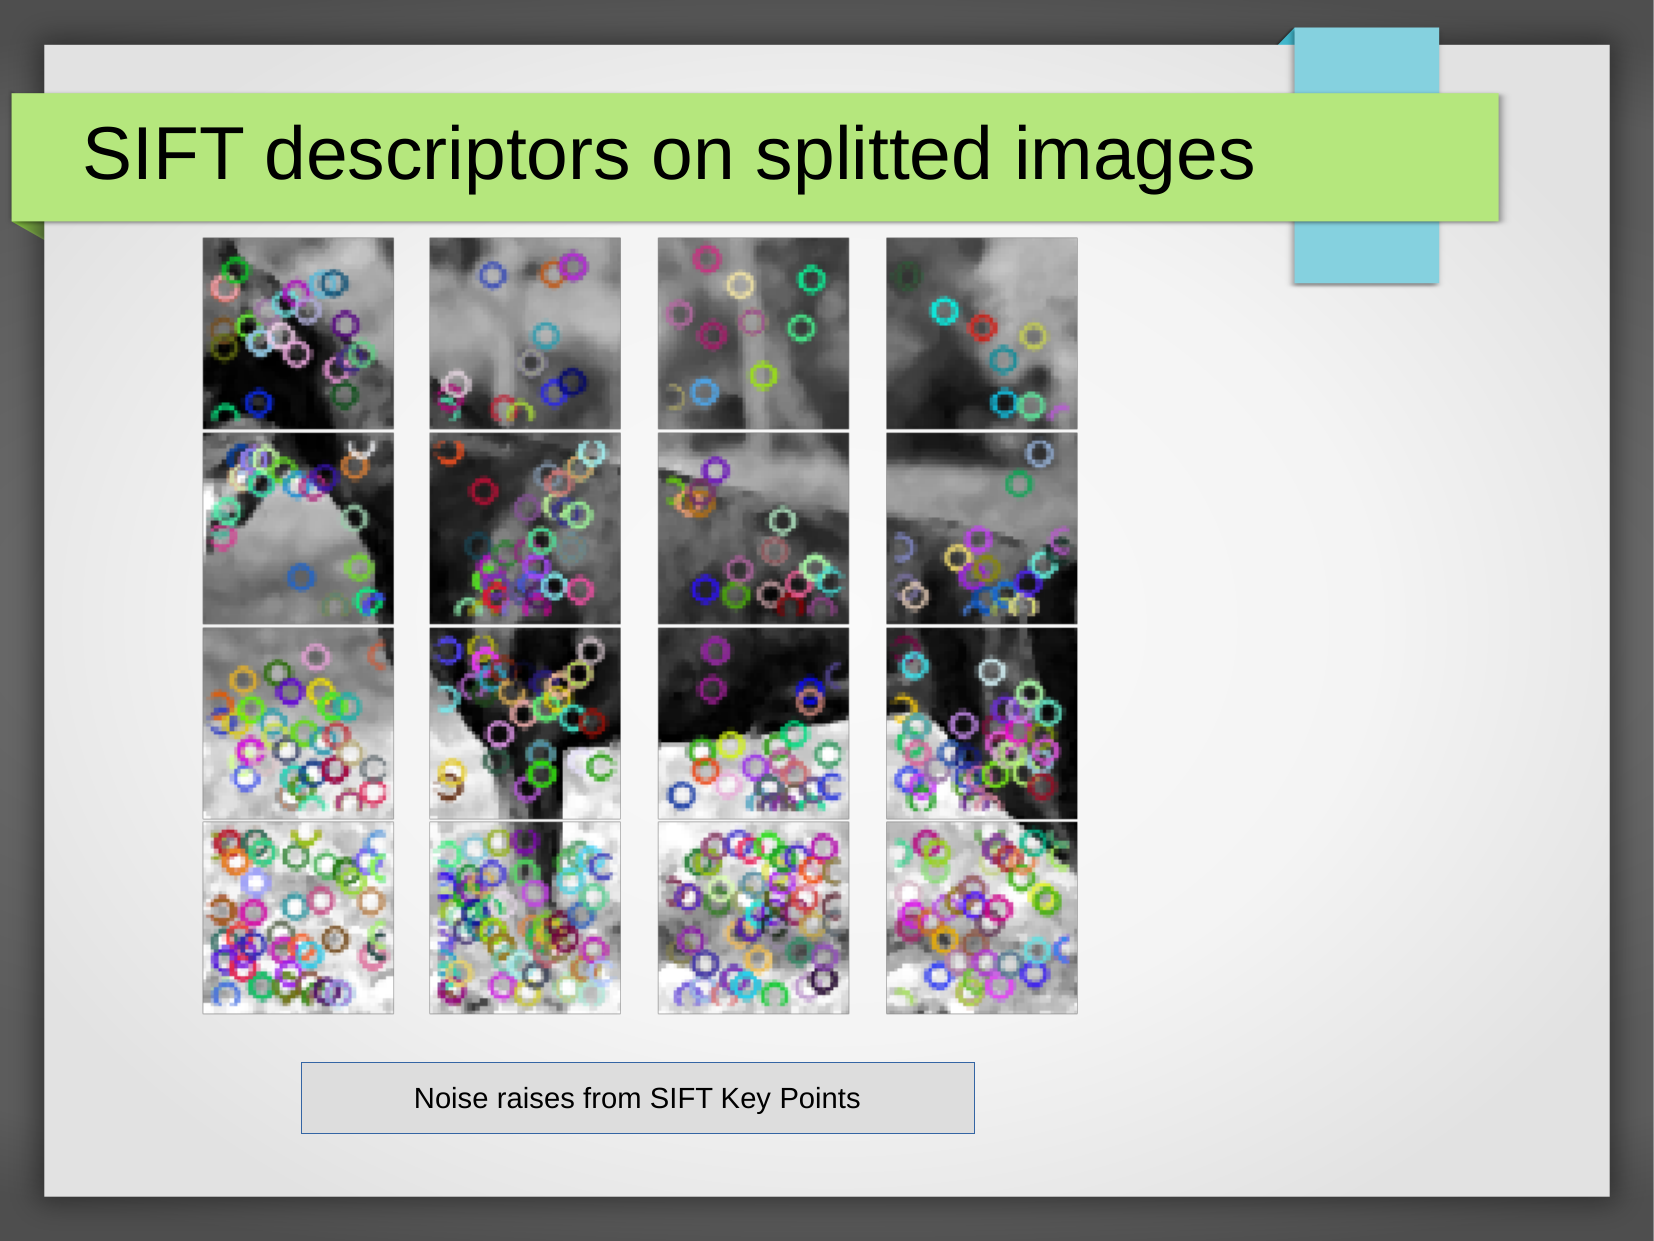

# SIFT descriptors on splitted images
Noise raises from SIFT Key Points